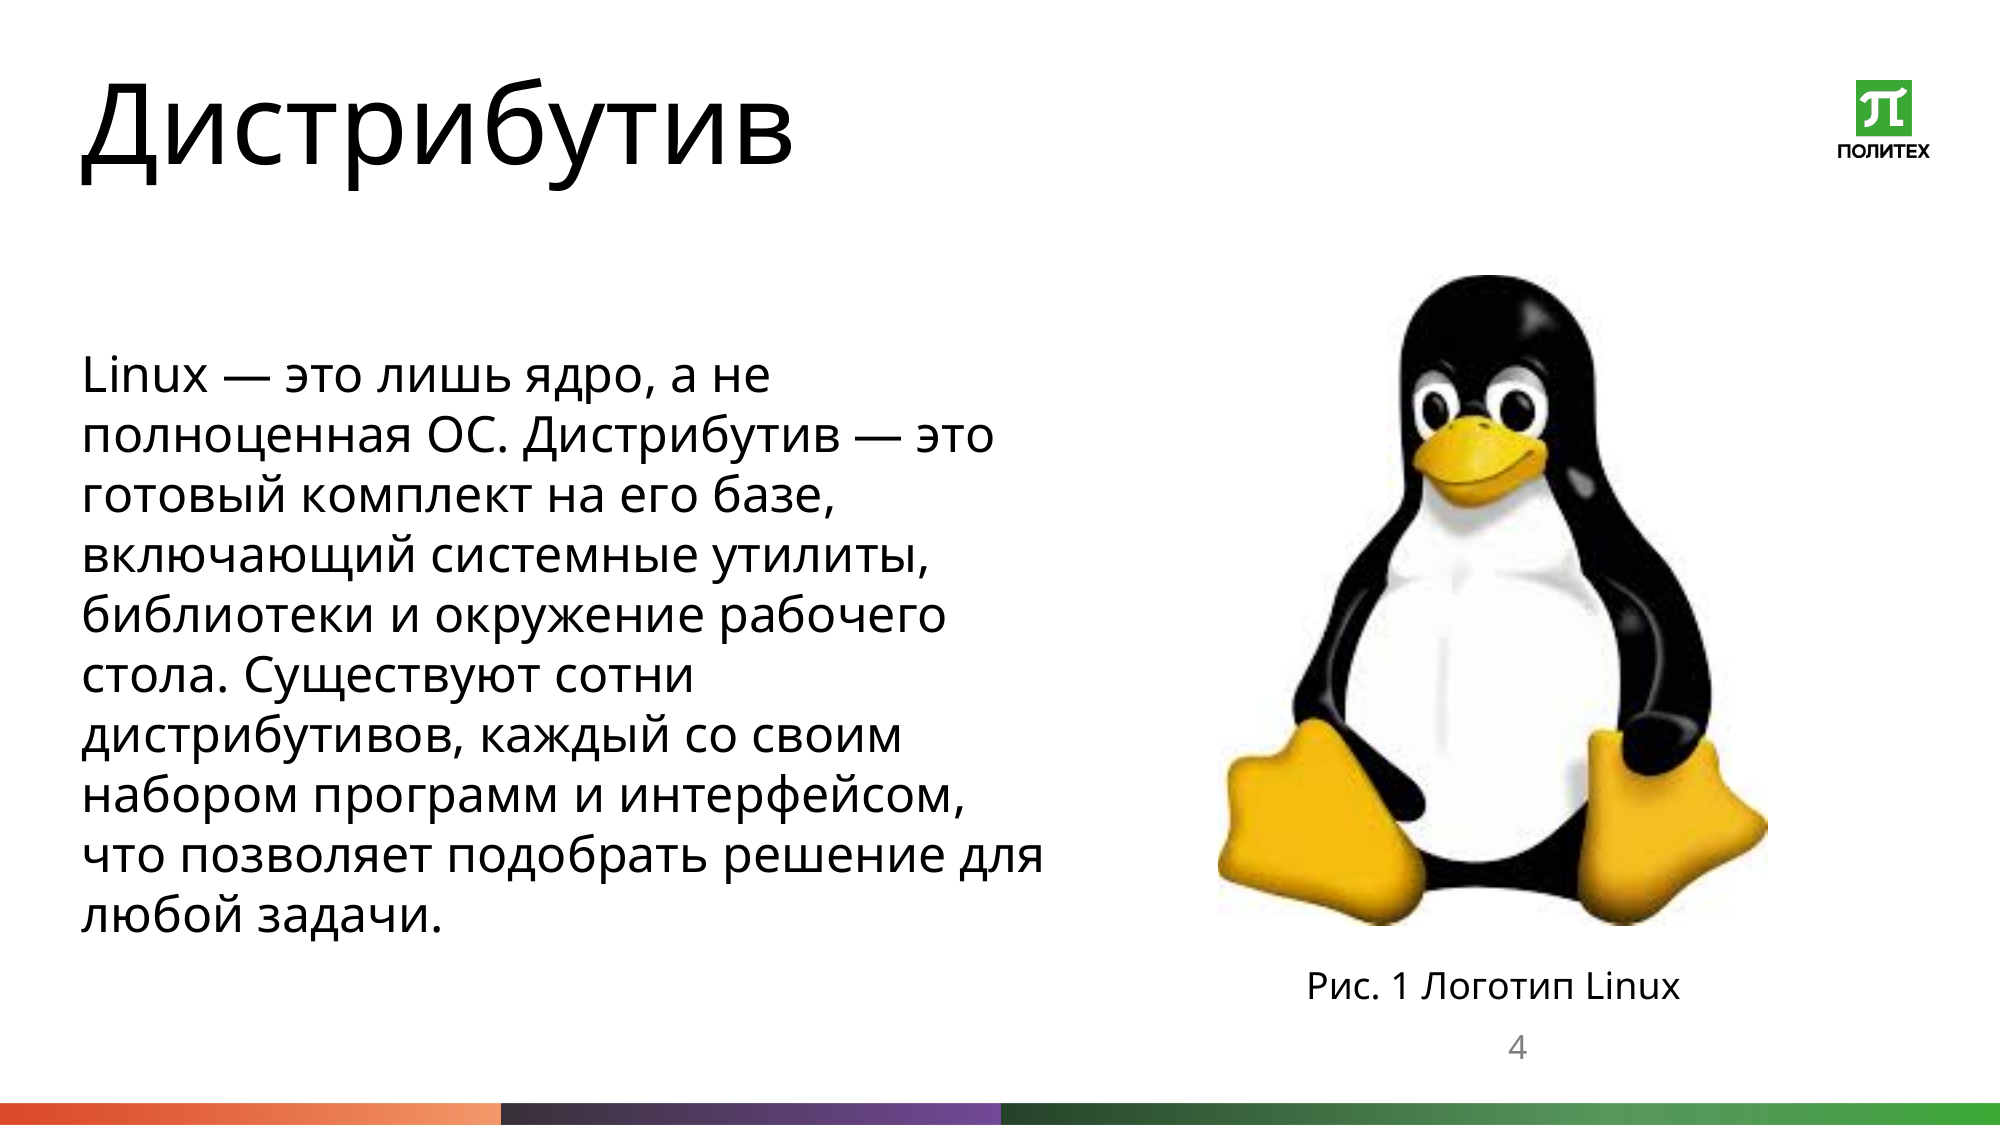

# Дистрибутив
Linux — это лишь ядро, а не полноценная ОС. Дистрибутив — это готовый комплект на его базе, включающий системные утилиты, библиотеки и окружение рабочего стола. Существуют сотни дистрибутивов, каждый со своим набором программ и интерфейсом, что позволяет подобрать решение для любой задачи.
Рис. 1 Логотип Linux